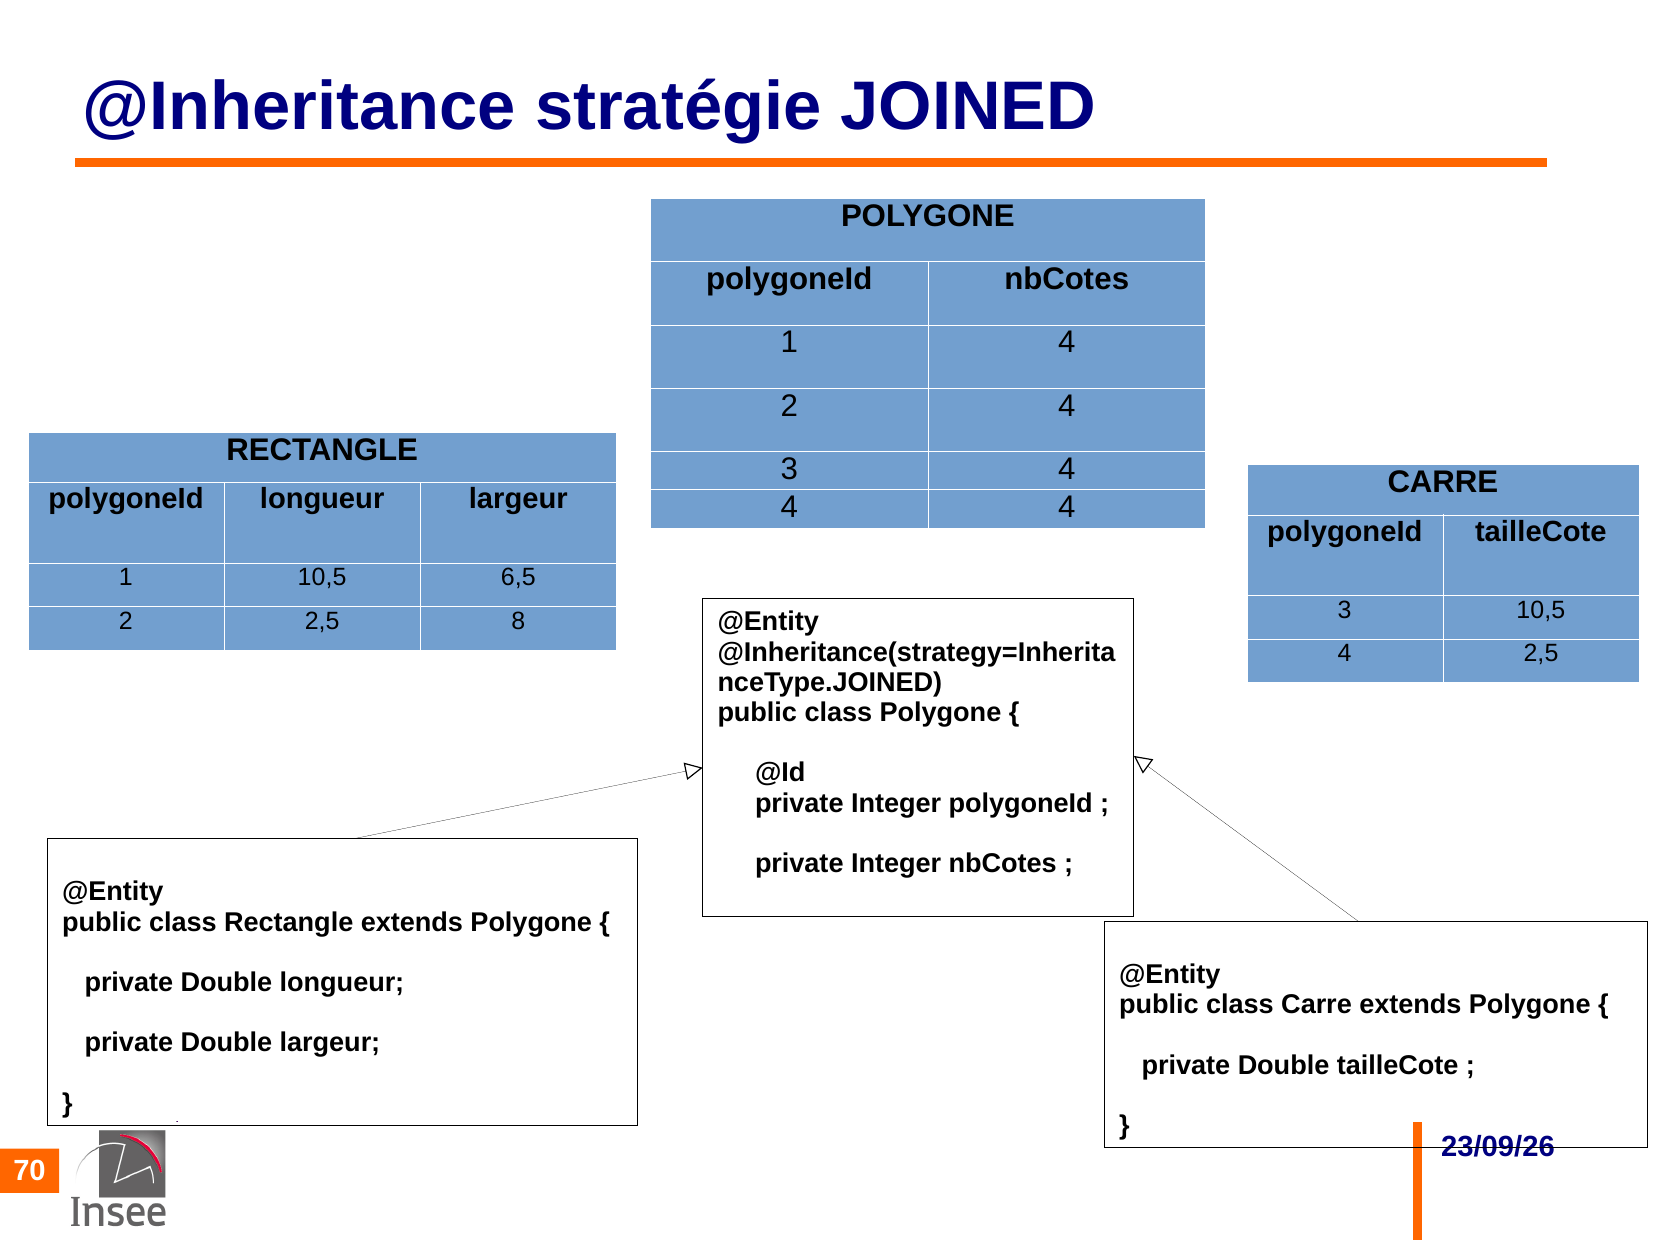

# @Inheritance stratégie JOINED
| POLYGONE | |
| --- | --- |
| polygoneId | nbCotes |
| 1 | 4 |
| 2 | 4 |
| 3 | 4 |
| 4 | 4 |
| RECTANGLE | | |
| --- | --- | --- |
| polygoneId | longueur | largeur |
| 1 | 10,5 | 6,5 |
| 2 | 2,5 | 8 |
| CARRE | |
| --- | --- |
| polygoneId | tailleCote |
| 3 | 10,5 |
| 4 | 2,5 |
@Entity
@Inheritance(strategy=InheritanceType.JOINED)
public class Polygone {
 @Id
 private Integer polygoneId ;
 private Integer nbCotes ;
@Entity
public class Rectangle extends Polygone {
 private Double longueur;
 private Double largeur;
}
@Entity
public class Carre extends Polygone {
 private Double tailleCote ;
}
70